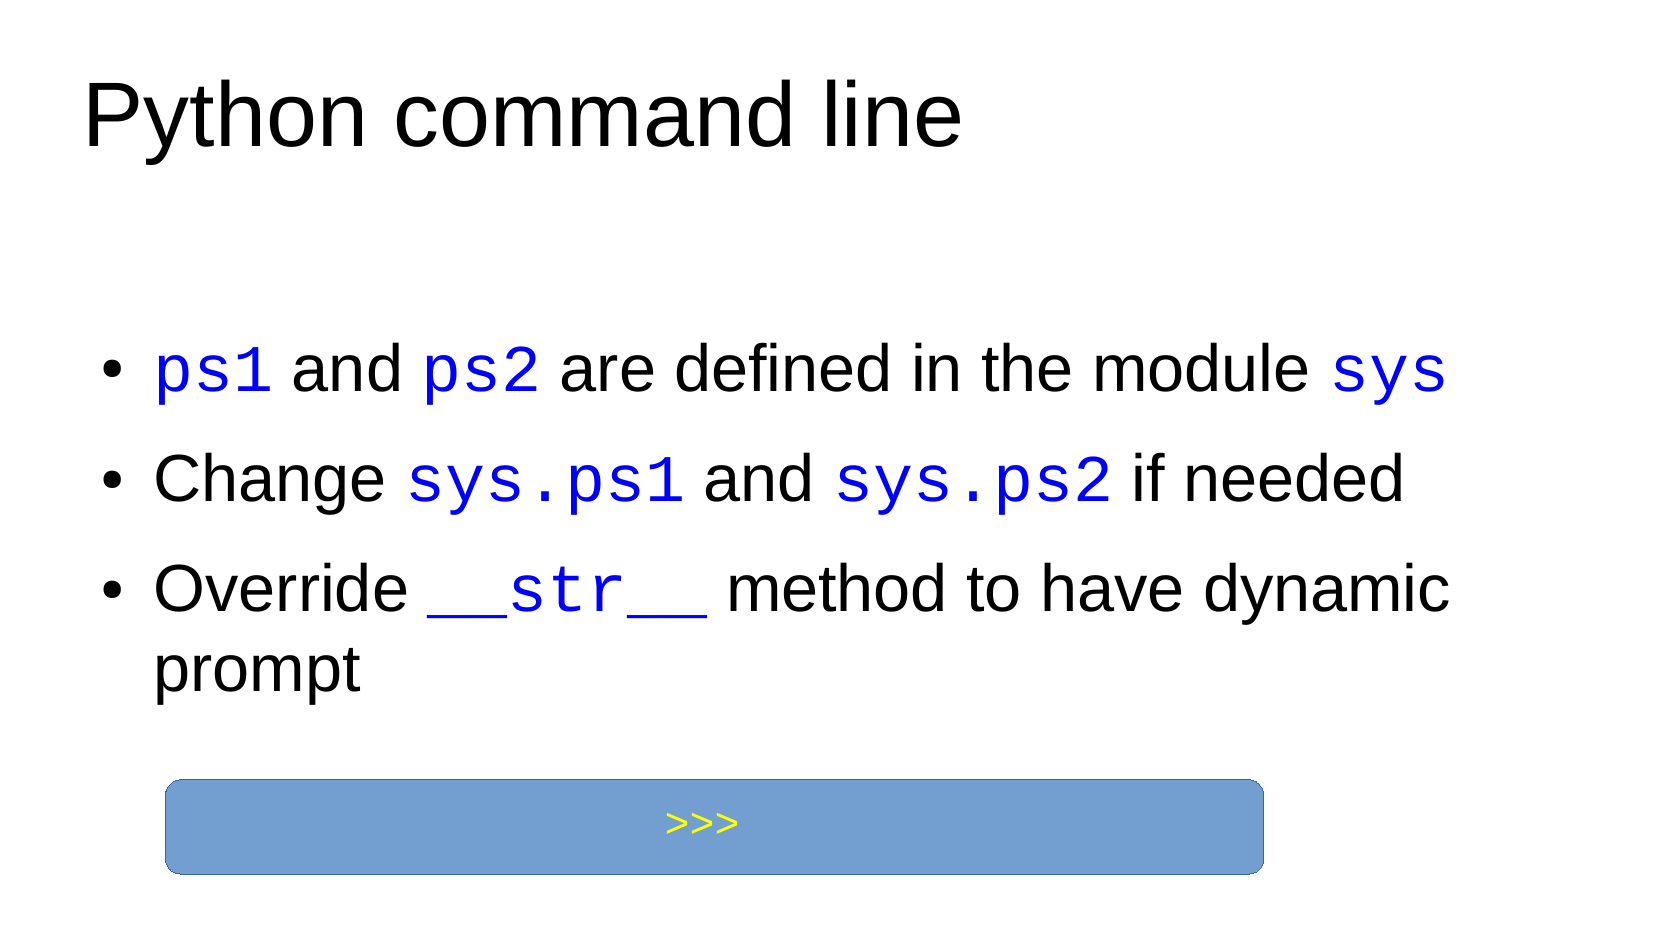

# Python command line
ps1 and ps2 are defined in the module sys
Change sys.ps1 and sys.ps2 if needed
Override __str__ method to have dynamic prompt
>>>